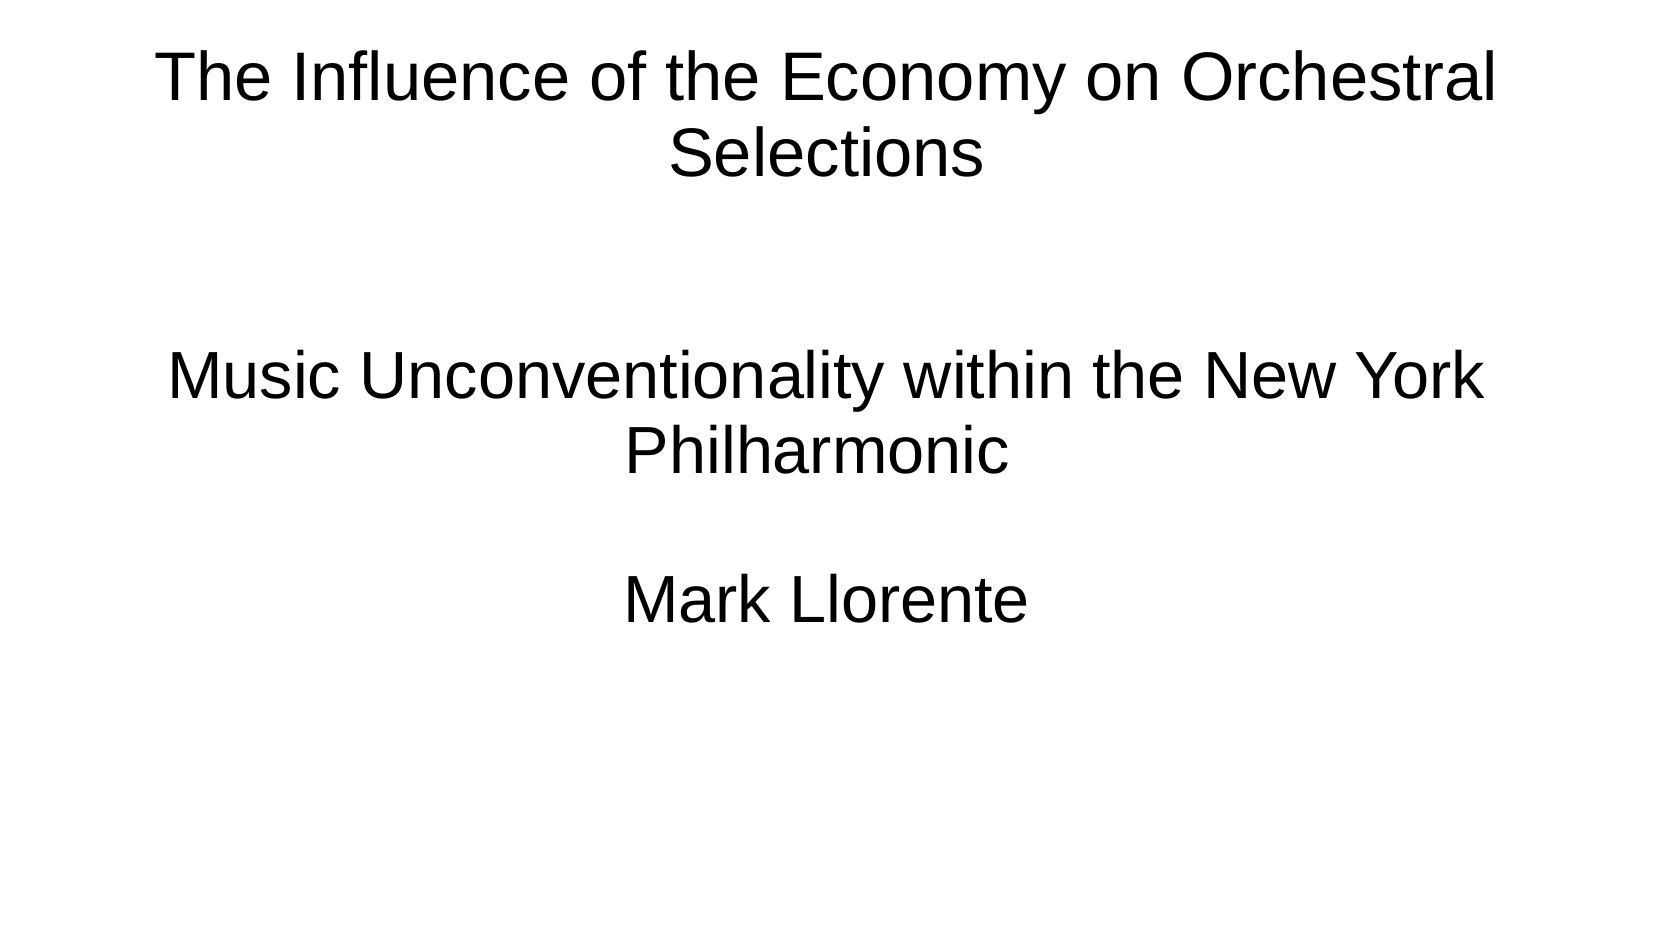

# The Influence of the Economy on Orchestral Selections
Music Unconventionality within the New York Philharmonic
Mark Llorente